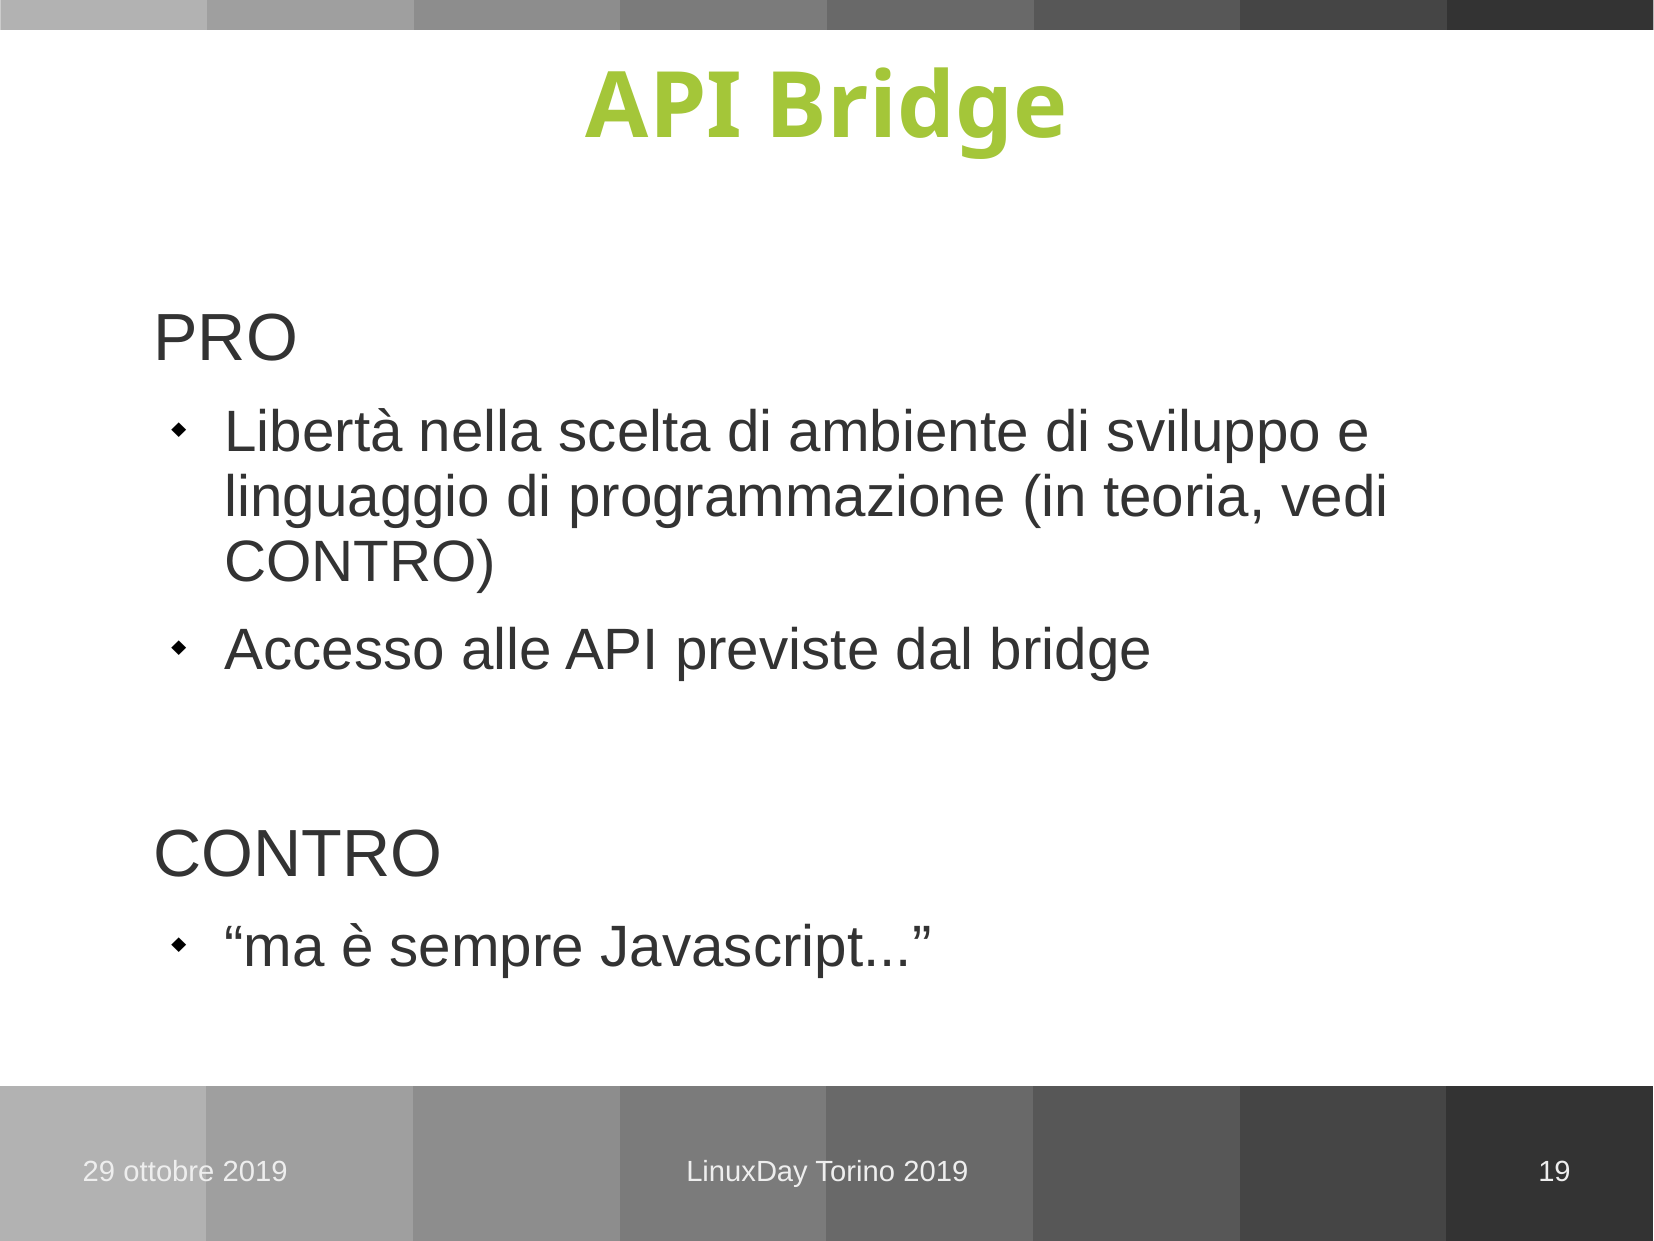

# API Bridge
PRO
Libertà nella scelta di ambiente di sviluppo e linguaggio di programmazione (in teoria, vedi CONTRO)
Accesso alle API previste dal bridge
CONTRO
“ma è sempre Javascript...”
29 ottobre 2019
LinuxDay Torino 2019
19